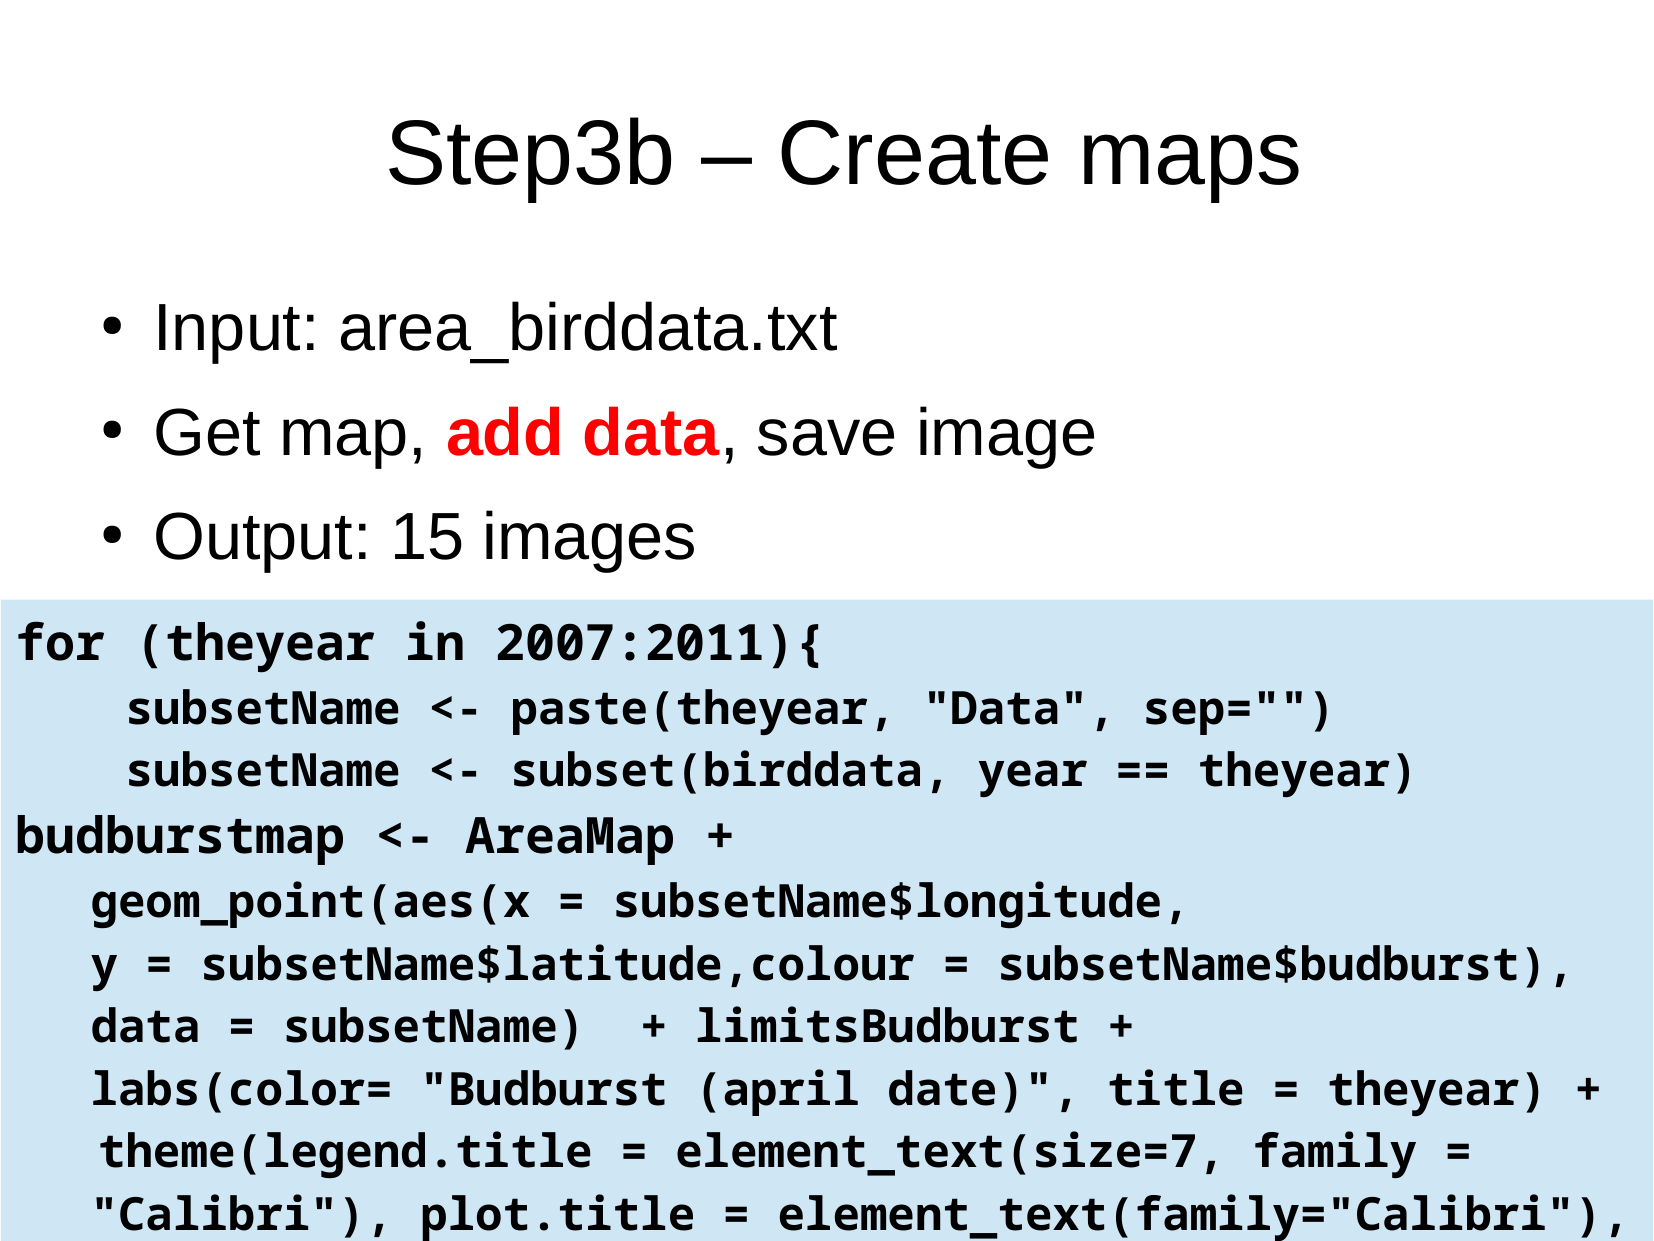

# Step3b – Create maps
Input: area_birddata.txt
Get map, add data, save image
Output: 15 images
for (theyear in 2007:2011){
 subsetName <- paste(theyear, "Data", sep="")
 subsetName <- subset(birddata, year == theyear)
budburstmap <- AreaMap +
 	geom_point(aes(x = subsetName$longitude,
	y = subsetName$latitude,colour = subsetName$budburst),
	data = subsetName) + limitsBudburst +
	labs(color= "Budburst (april date)", title = theyear) +
 theme(legend.title = element_text(size=7, family = 					"Calibri"), plot.title = element_text(family="Calibri"), 			legend.position = "bottom")
Eggmap <- AreaMap + etc... }